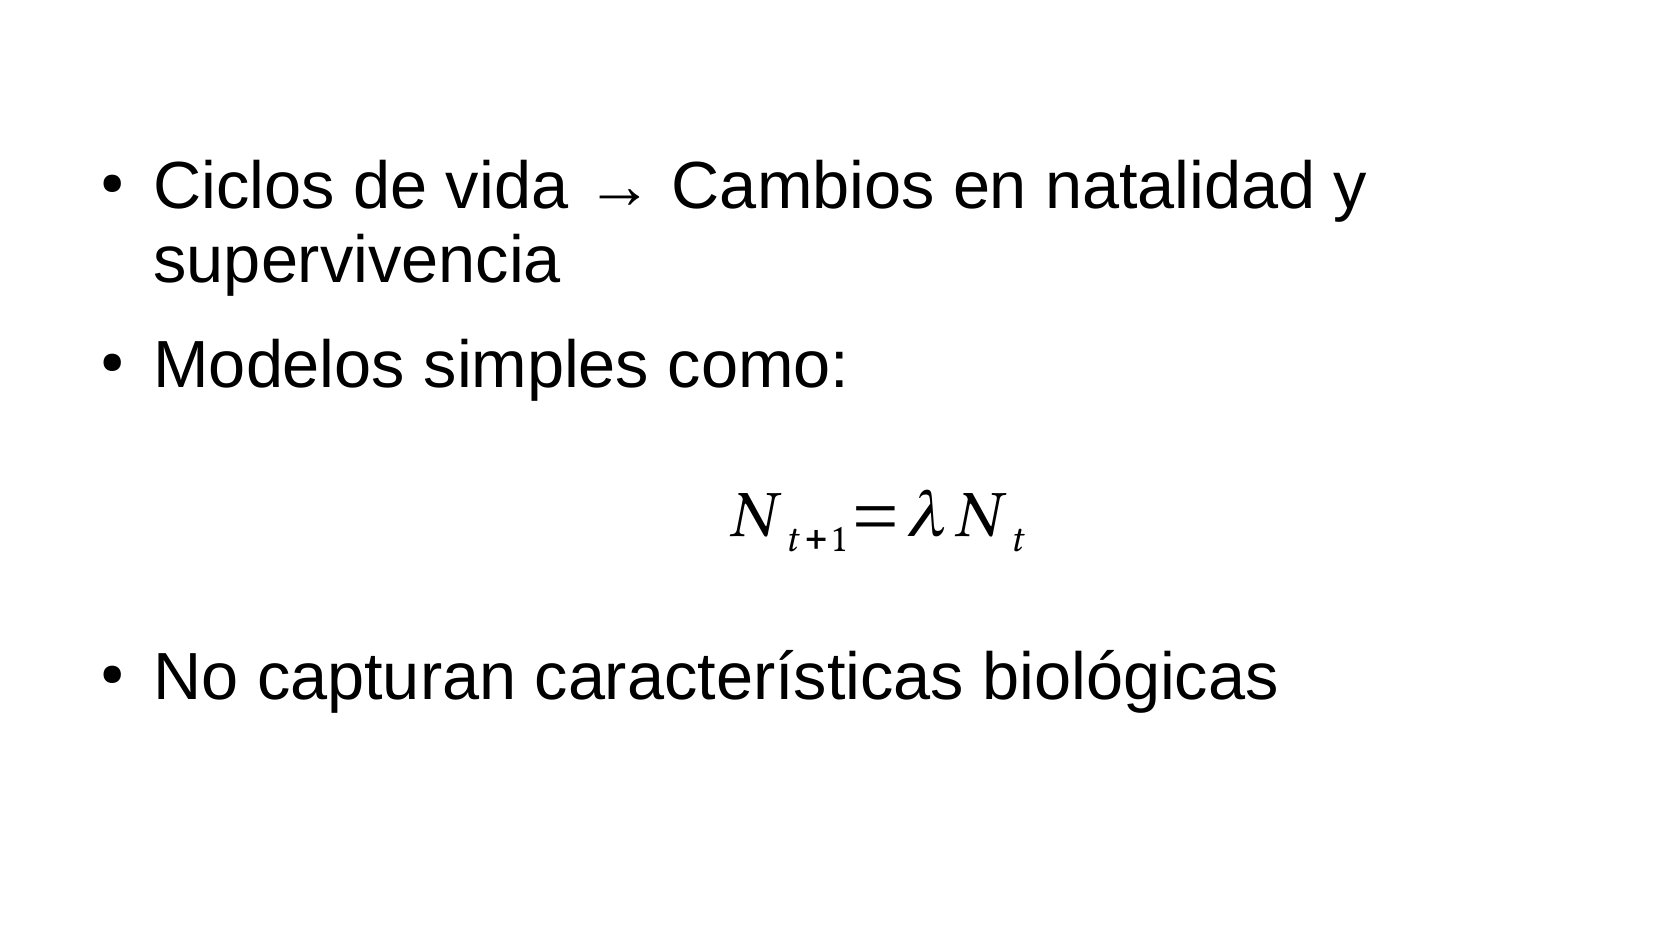

# Ciclos de vida → Cambios en natalidad y supervivencia
Modelos simples como:
No capturan características biológicas